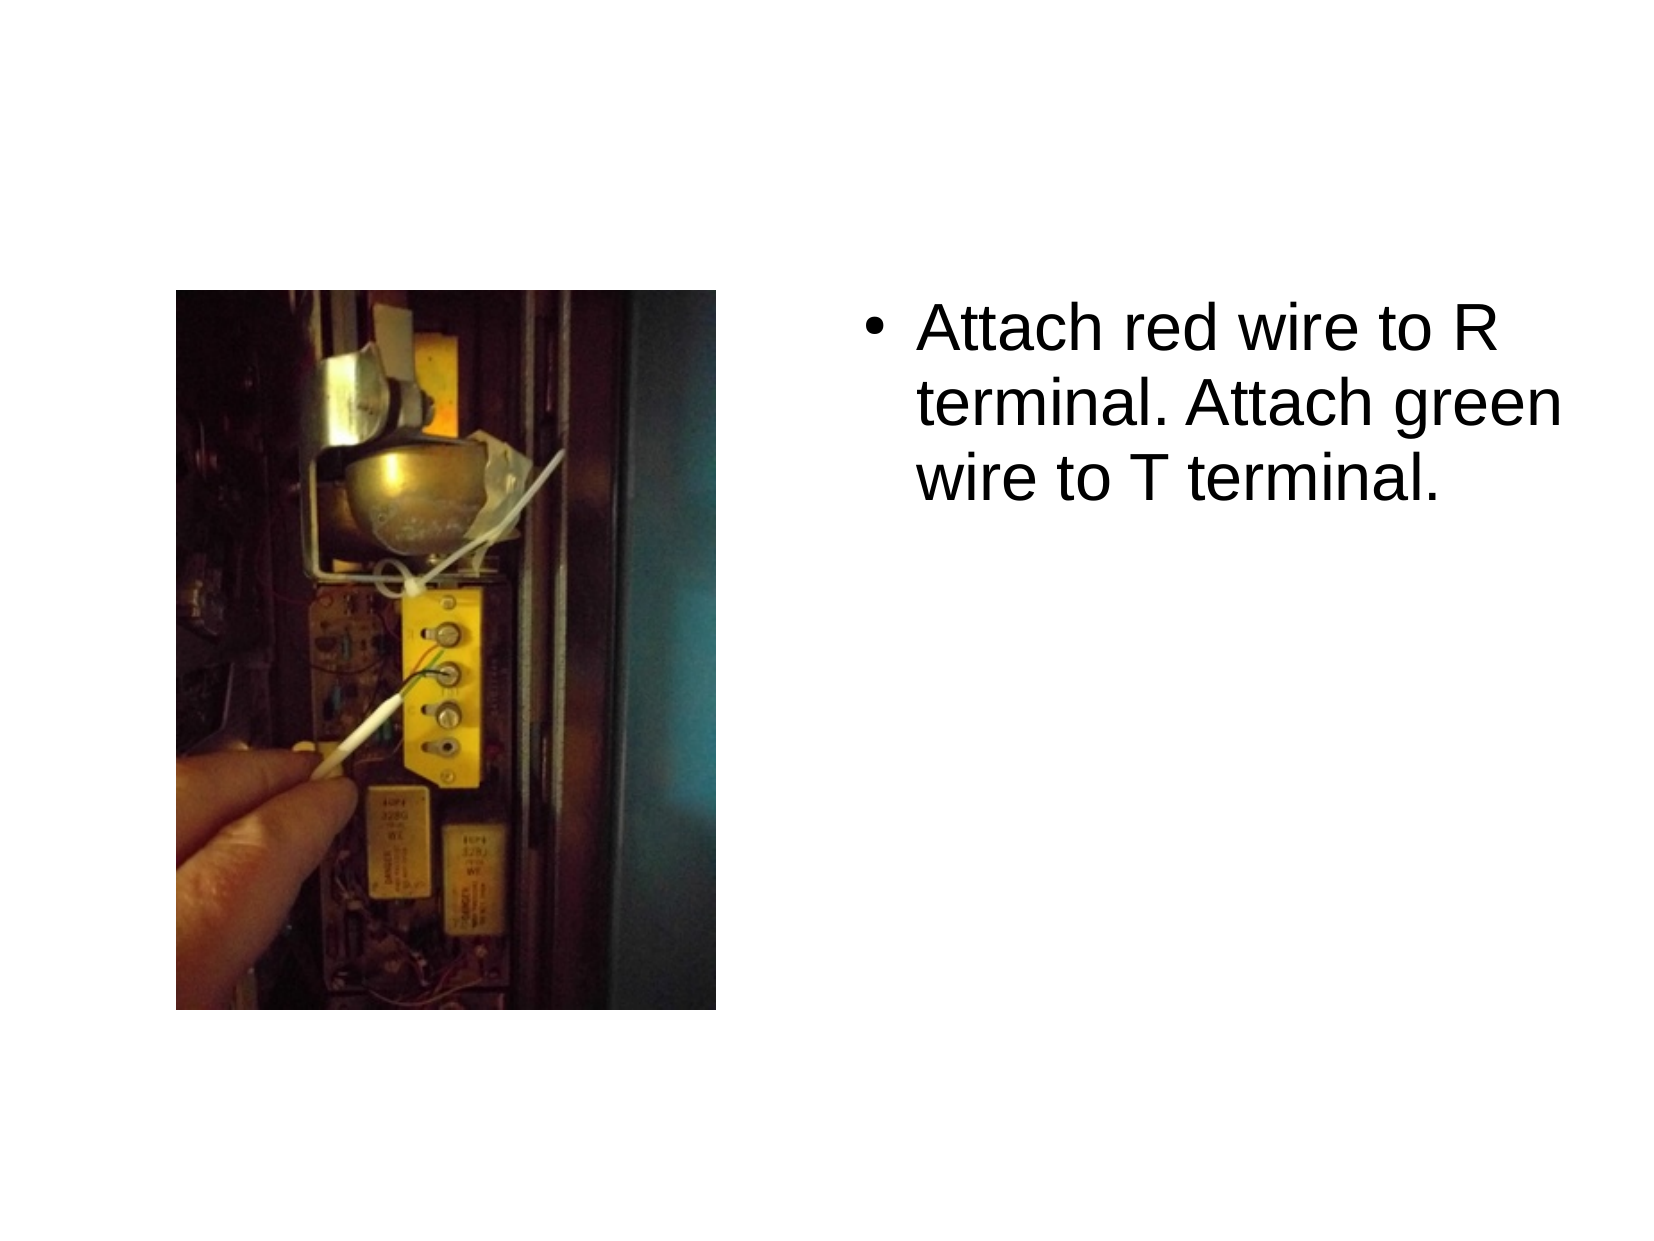

#
Attach red wire to R terminal. Attach green wire to T terminal.